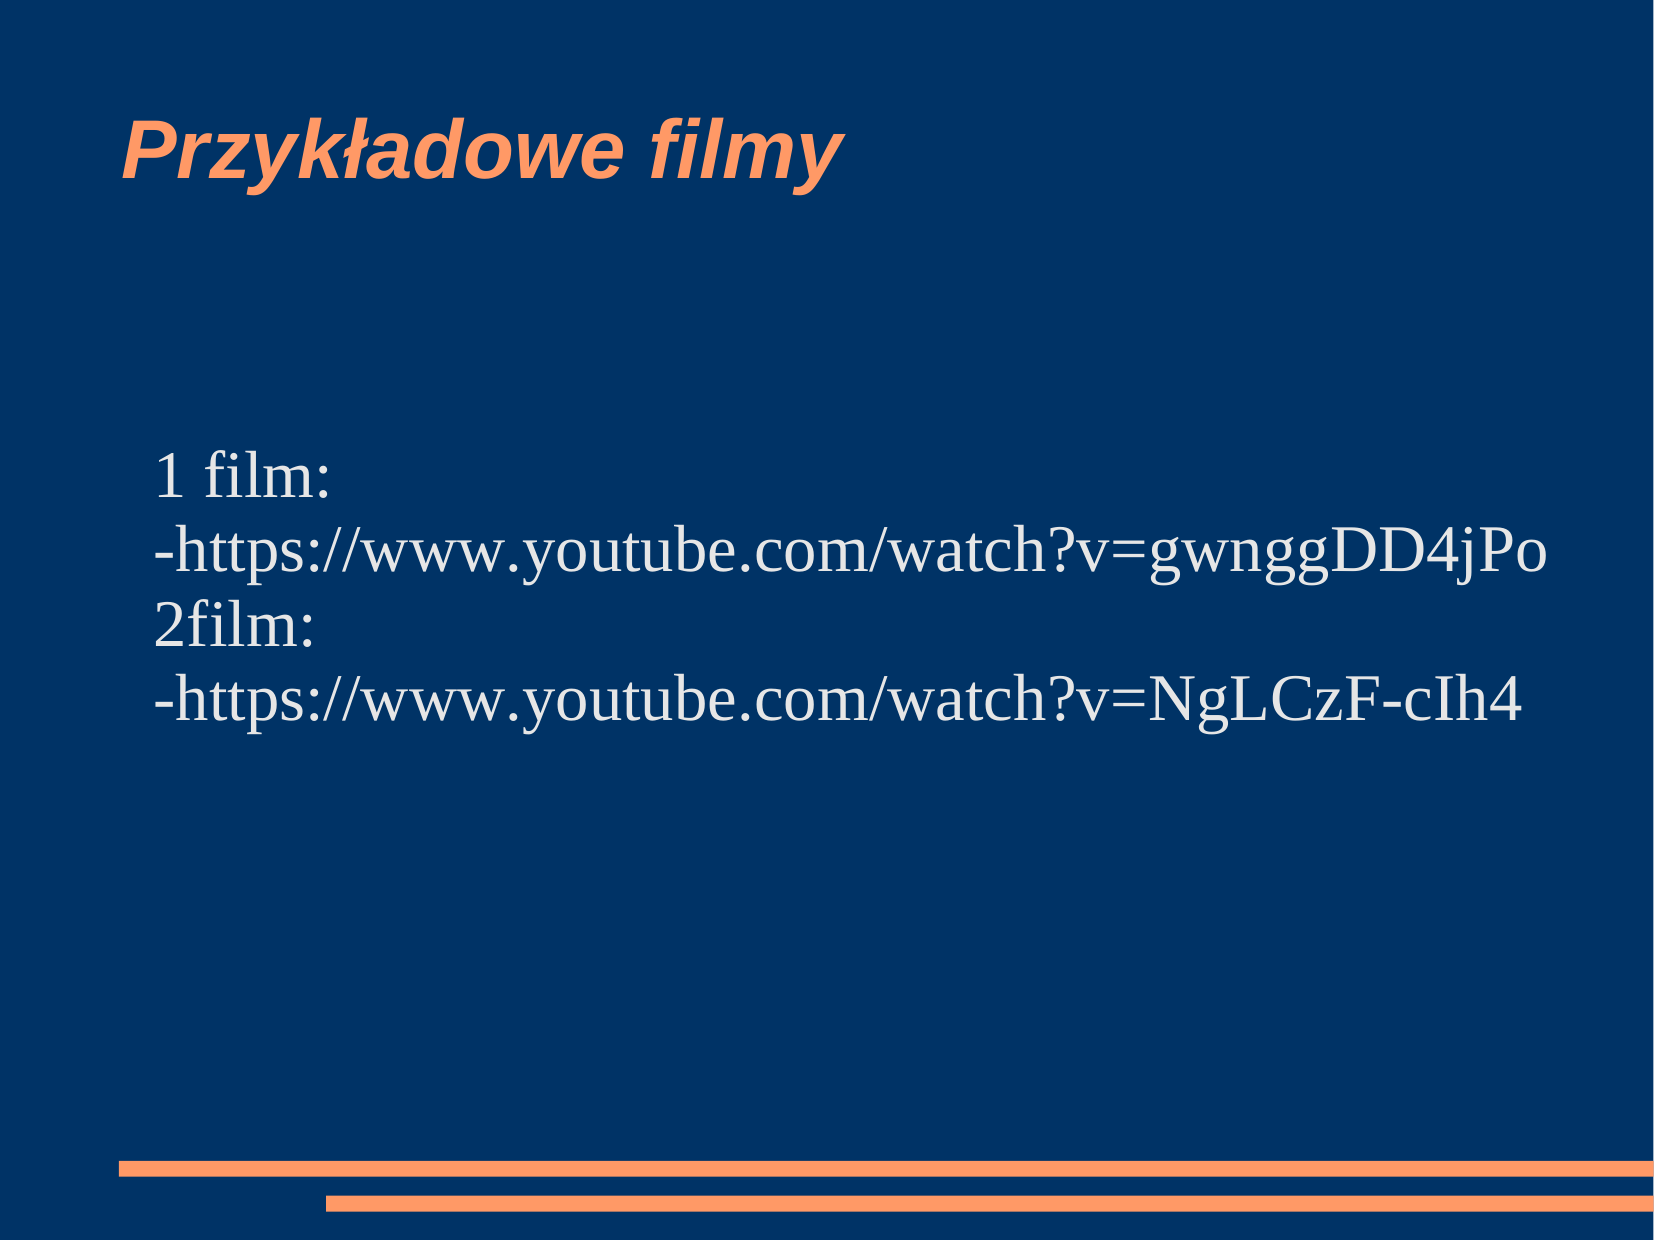

# Przykładowe filmy
1 film:
-https://www.youtube.com/watch?v=gwnggDD4jPo
2film:
-https://www.youtube.com/watch?v=NgLCzF-cIh4